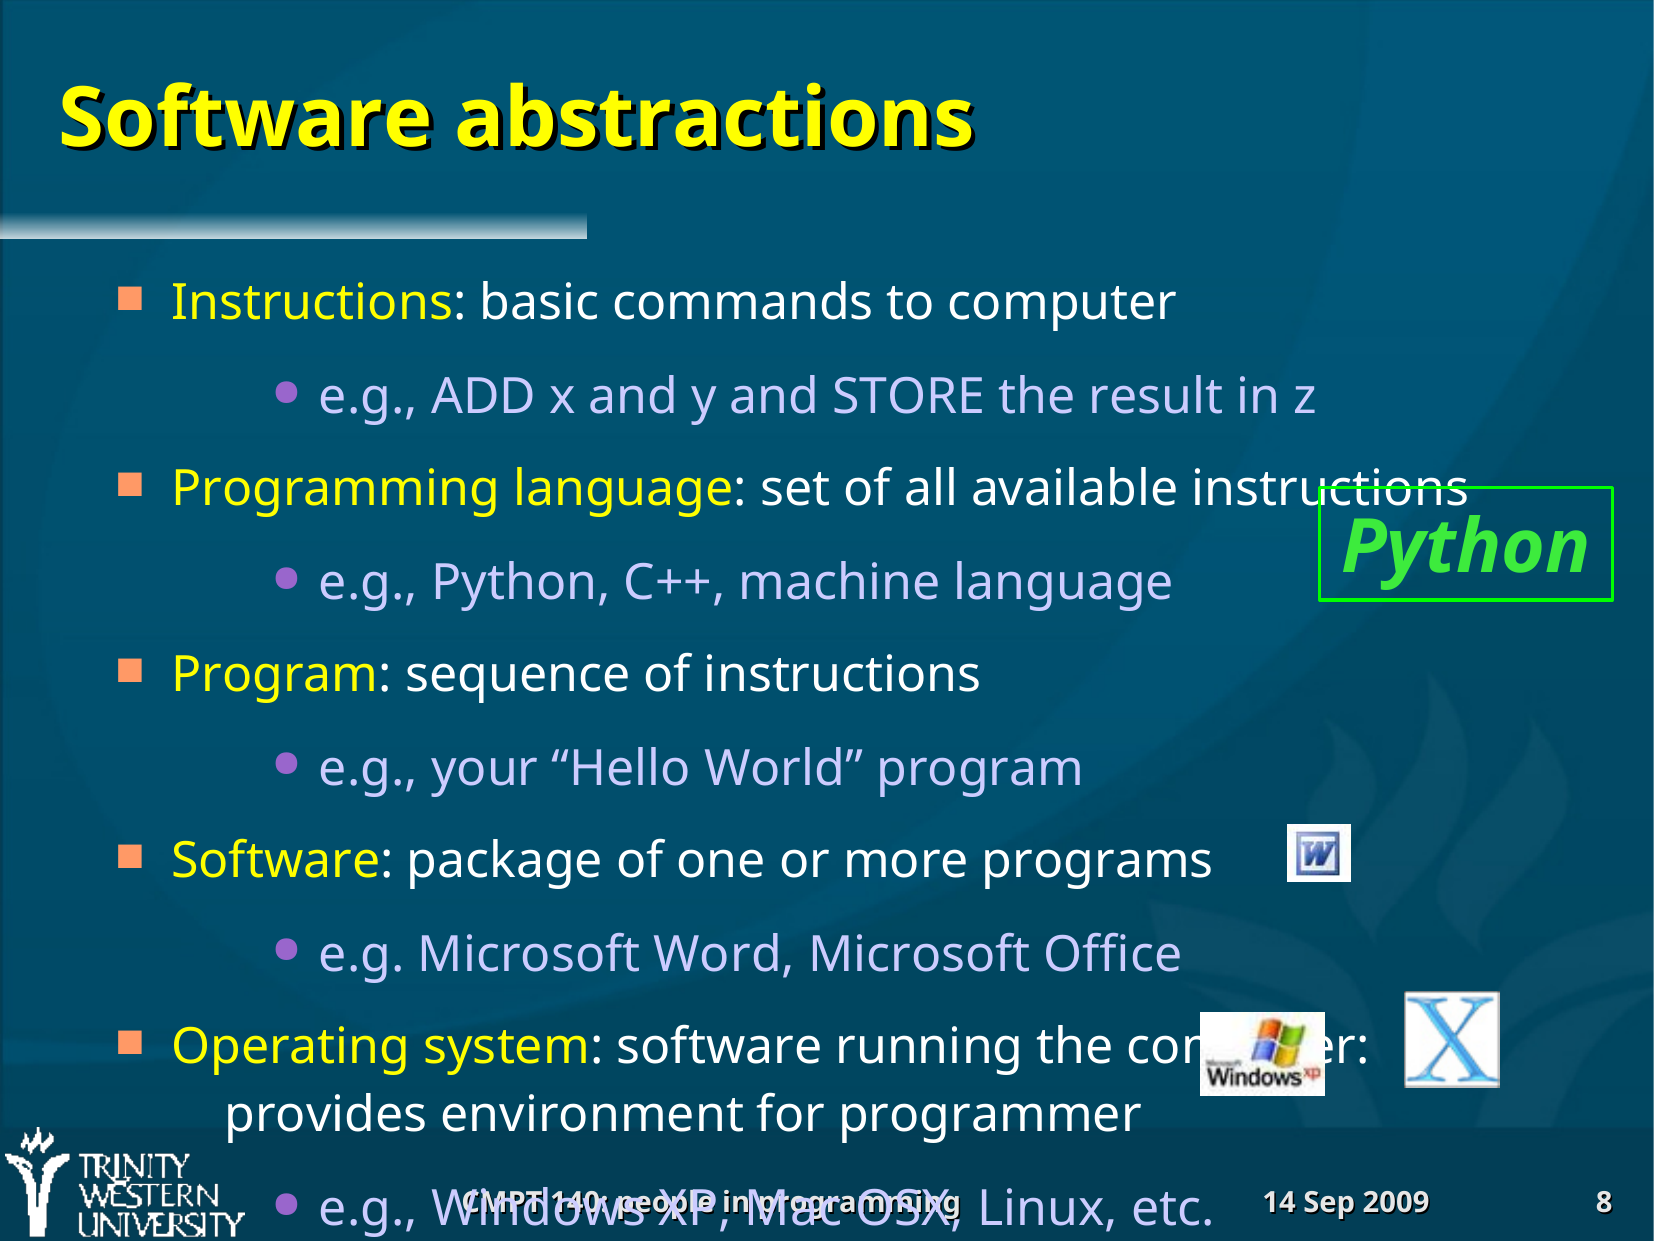

# Software abstractions
Instructions: basic commands to computer
e.g., ADD x and y and STORE the result in z
Programming language: set of all available instructions
e.g., Python, C++, machine language
Program: sequence of instructions
e.g., your “Hello World” program
Software: package of one or more programs
e.g. Microsoft Word, Microsoft Office
Operating system: software running the computer: provides environment for programmer
e.g., Windows XP, Mac OSX, Linux, etc.
Python
CMPT 140: people in programming
14 Sep 2009
8